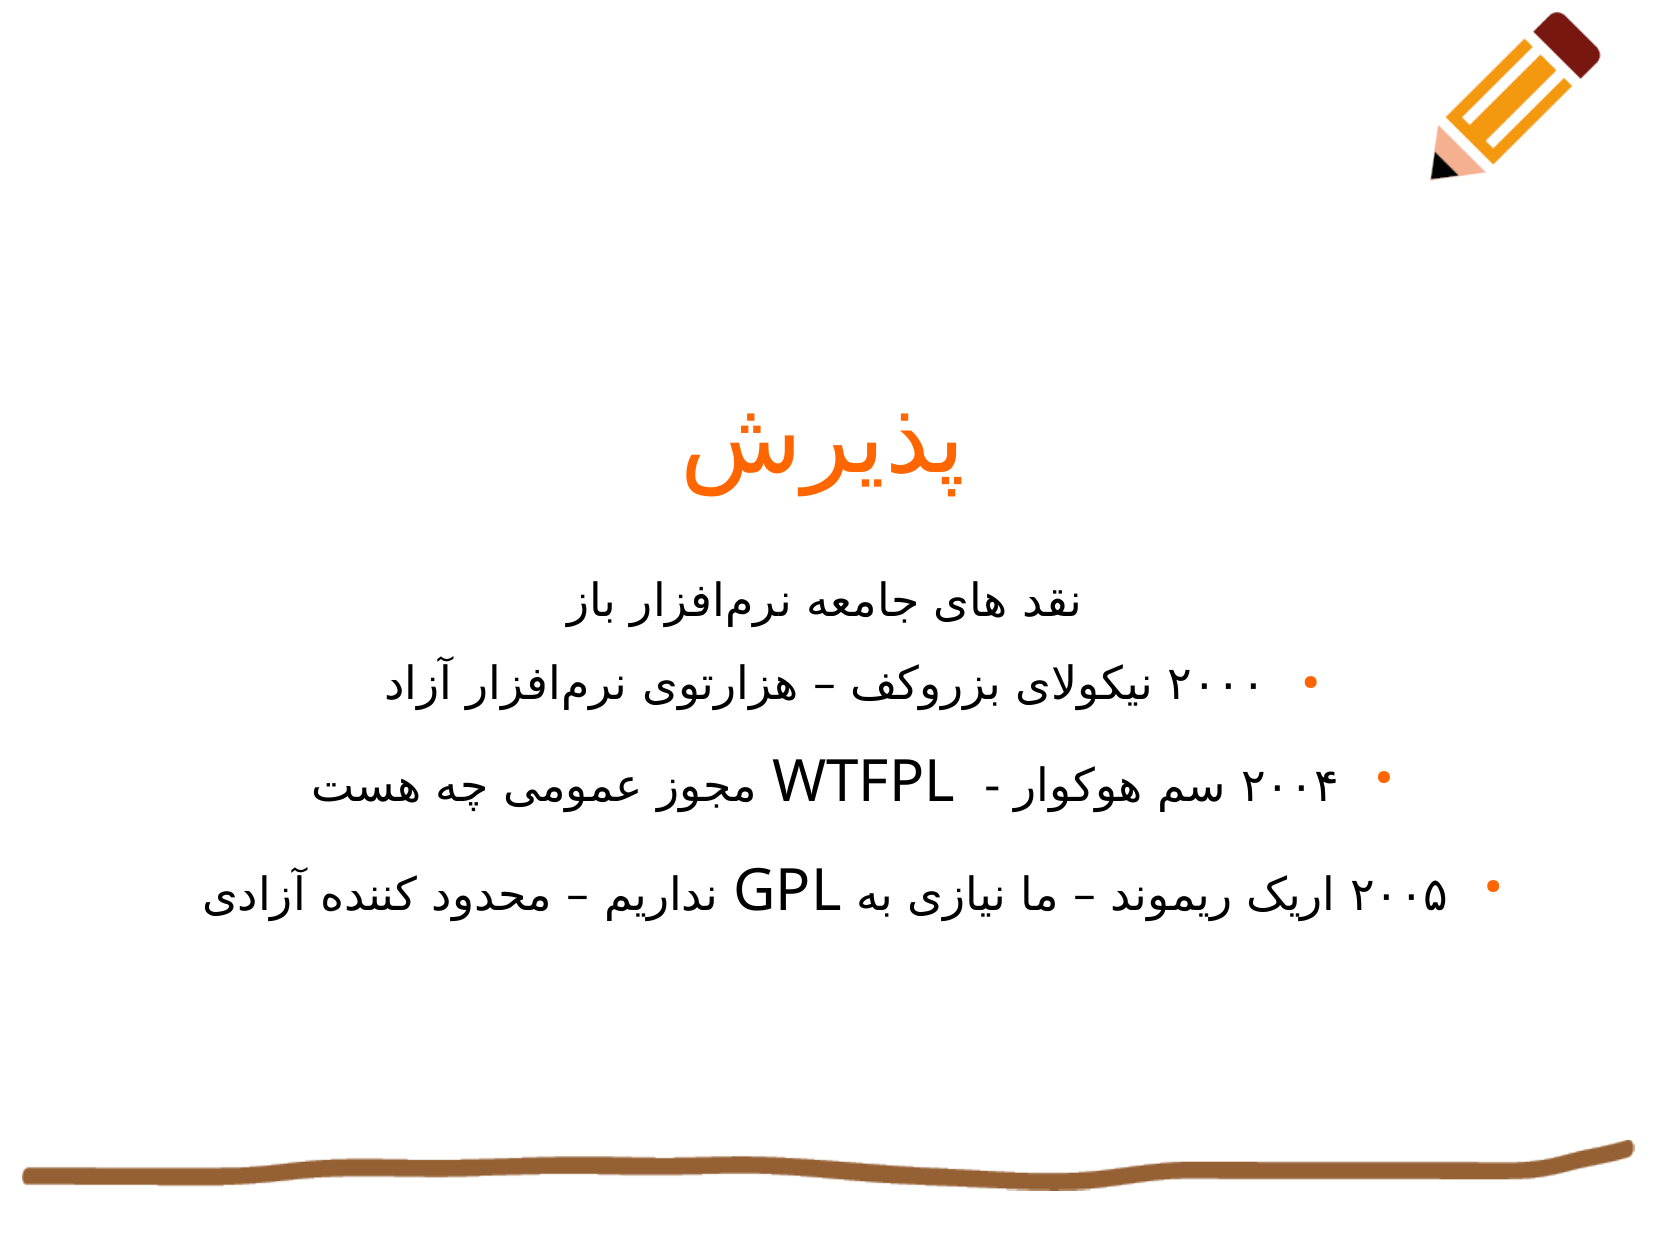

# پذیرش
نقد های جامعه نرم‌افزار باز
۲۰۰۰ نیکولای بزروکف – هزارتوی نرم‌افزار آزاد
۲۰۰۴ سم هوکوار - WTFPL مجوز عمومی چه هست
۲۰۰۵ اریک ریموند – ما نیازی به GPL نداریم – محدود کننده آزادی